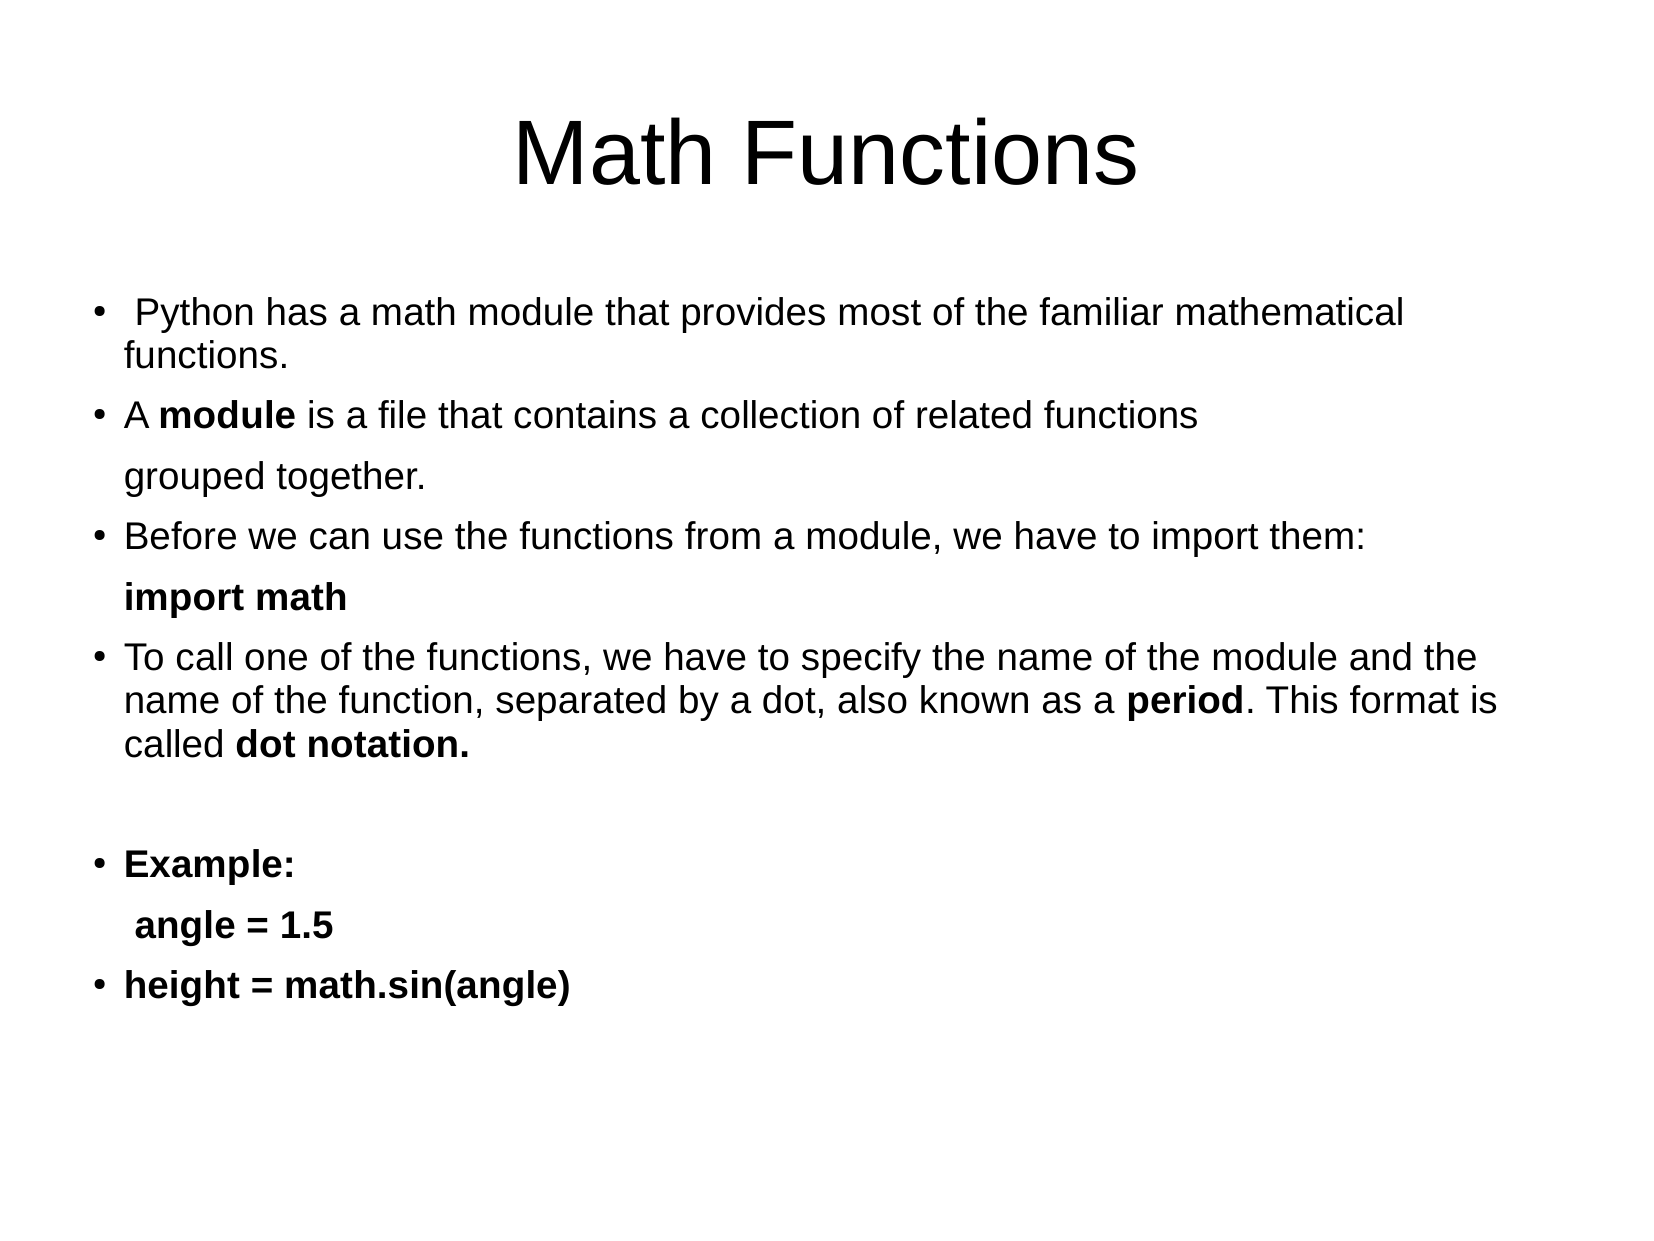

# Math Functions
 Python has a math module that provides most of the familiar mathematical functions.
A module is a file that contains a collection of related functions
grouped together.
Before we can use the functions from a module, we have to import them:
import math
To call one of the functions, we have to specify the name of the module and the name of the function, separated by a dot, also known as a period. This format is called dot notation.
Example:
 angle = 1.5
height = math.sin(angle)